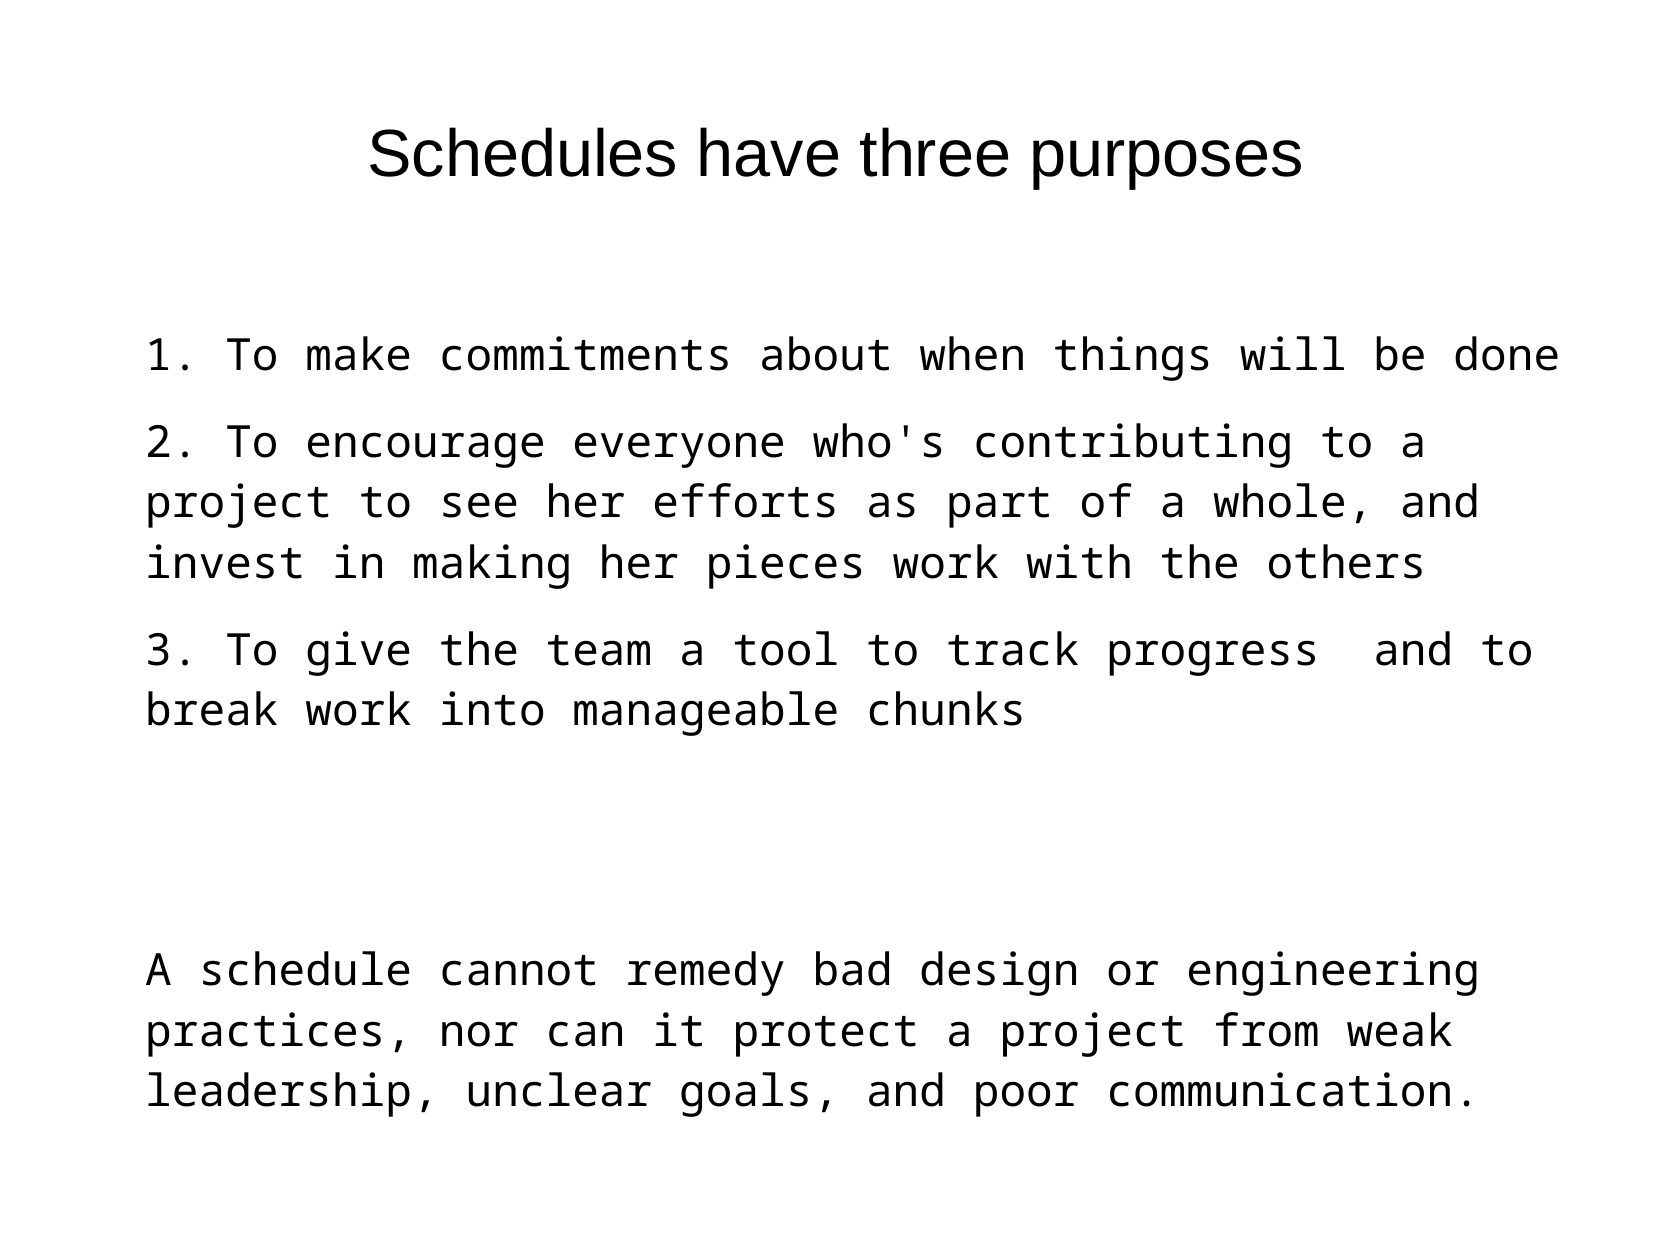

# Schedules have three purposes
1. To make commitments about when things will be done
2. To encourage everyone who's contributing to a project to see her efforts as part of a whole, and invest in making her pieces work with the others
3. To give the team a tool to track progress and to break work into manageable chunks
A schedule cannot remedy bad design or engineering practices, nor can it protect a project from weak leadership, unclear goals, and poor communication.